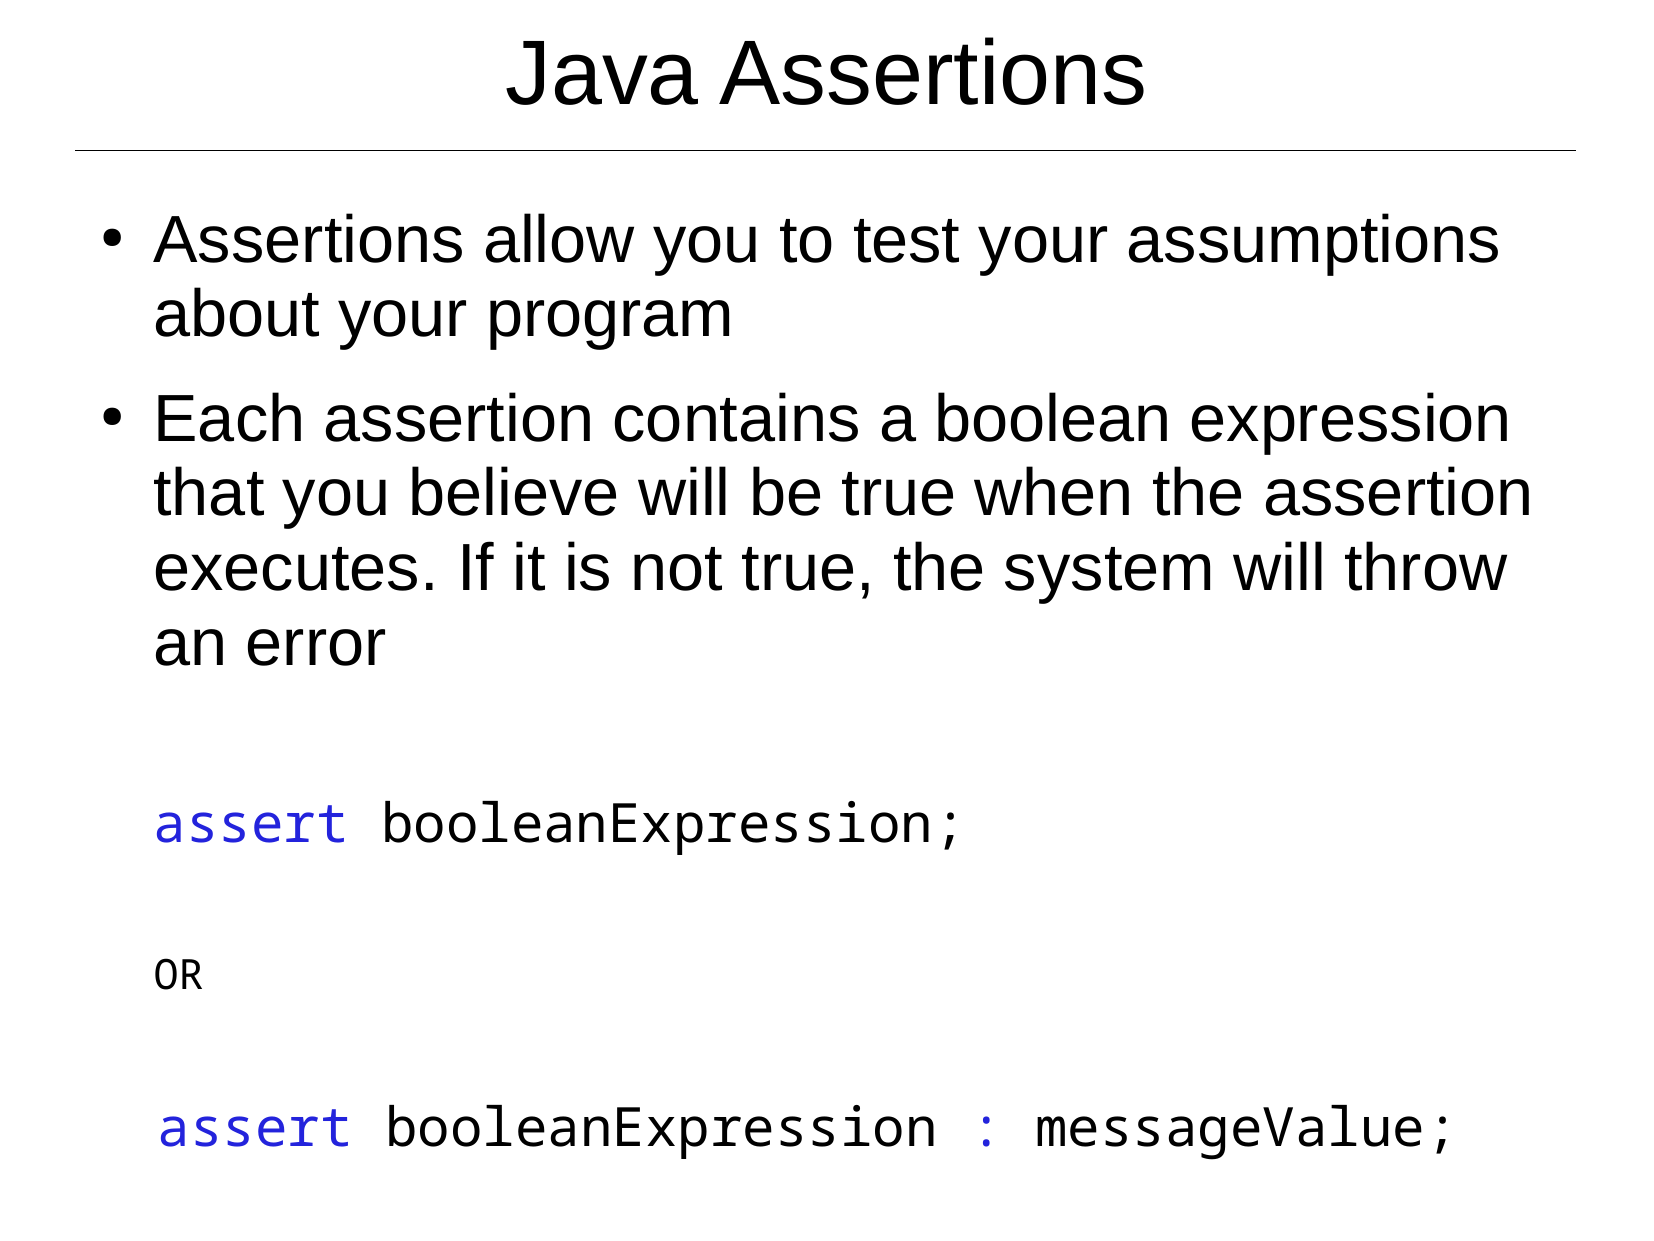

# Java Assertions
Assertions allow you to test your assumptions about your program
Each assertion contains a boolean expression that you believe will be true when the assertion executes. If it is not true, the system will throw an error
assert booleanExpression;
OR
 assert booleanExpression : messageValue;